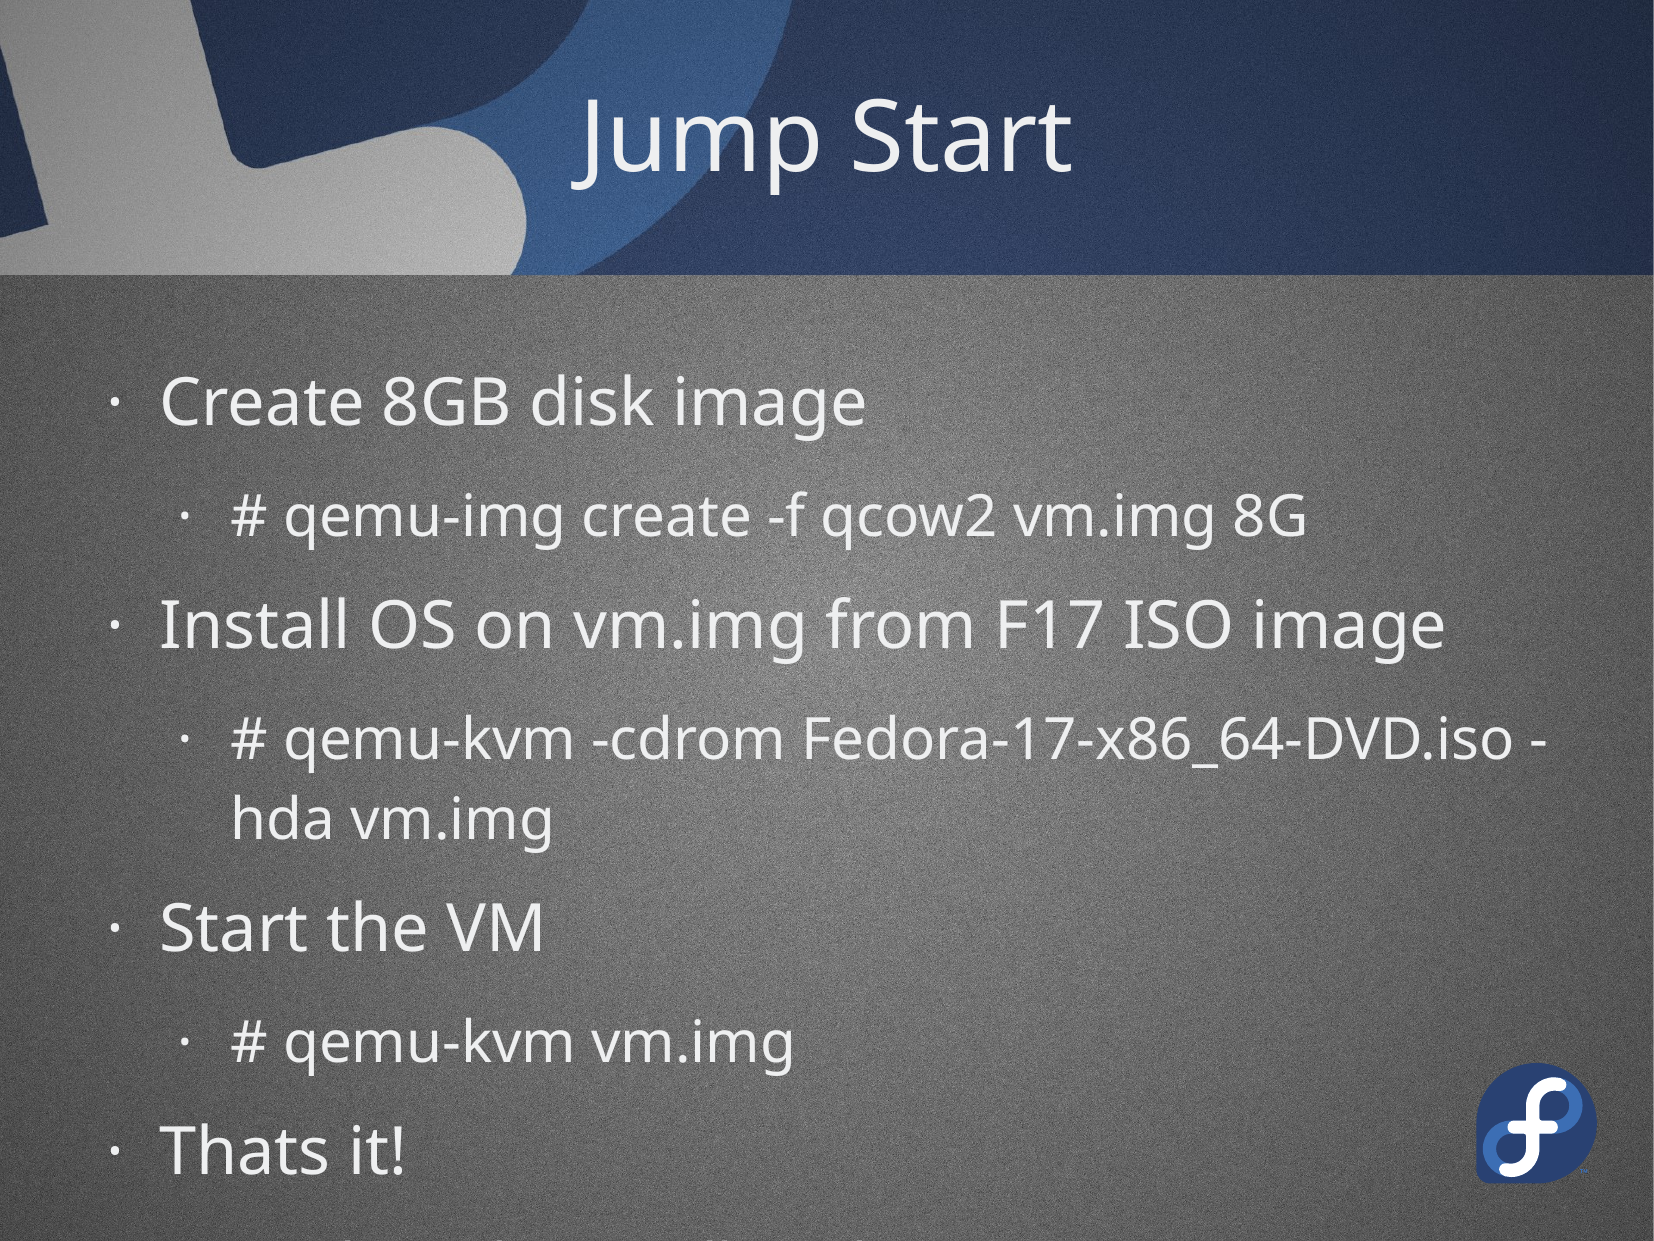

# Jump Start
Create 8GB disk image
# qemu-img create -f qcow2 vm.img 8G
Install OS on vm.img from F17 ISO image
# qemu-kvm -cdrom Fedora-17-x86_64-DVD.iso -hda vm.img
Start the VM
# qemu-kvm vm.img
Thats it!
But how does it all work?